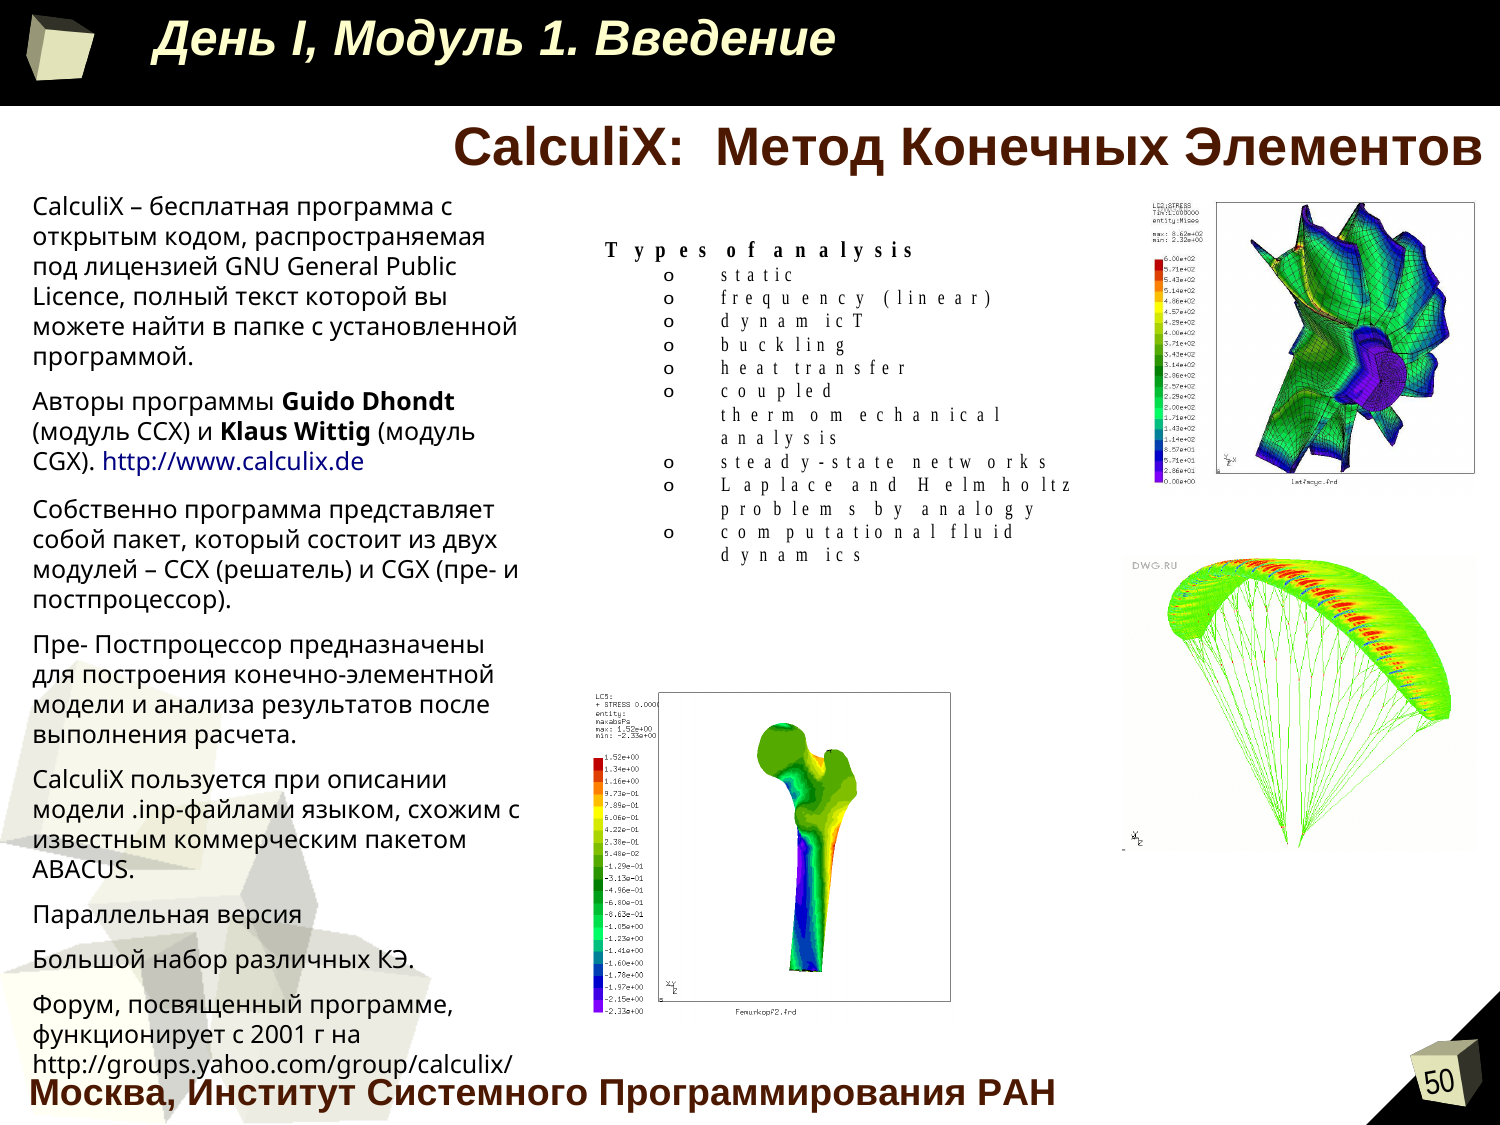

CalculiX: Метод Конечных Элементов
CalculiX – бесплатная программа с открытым кодом, распространяемая под лицензией GNU General Public Licence, полный текст которой вы можете найти в папке с установленной программой.
Авторы программы Guido Dhondt (модуль CCX) и Klaus Wittig (модуль CGX). http://www.calculix.de
Собственно программа представляет собой пакет, который состоит из двух модулей – CCX (решатель) и CGX (пре- и постпроцессор).
Пре- Постпроцессор предназначены для построения конечно-элементной модели и анализа результатов после выполнения расчета.
CalculiX пользуется при описании модели .inp-файлами языком, схожим с известным коммерческим пакетом ABACUS.
Параллельная версия
Большой набор различных КЭ.
Форум, посвященный программе, функционирует с 2001 г на http://groups.yahoo.com/group/calculix/